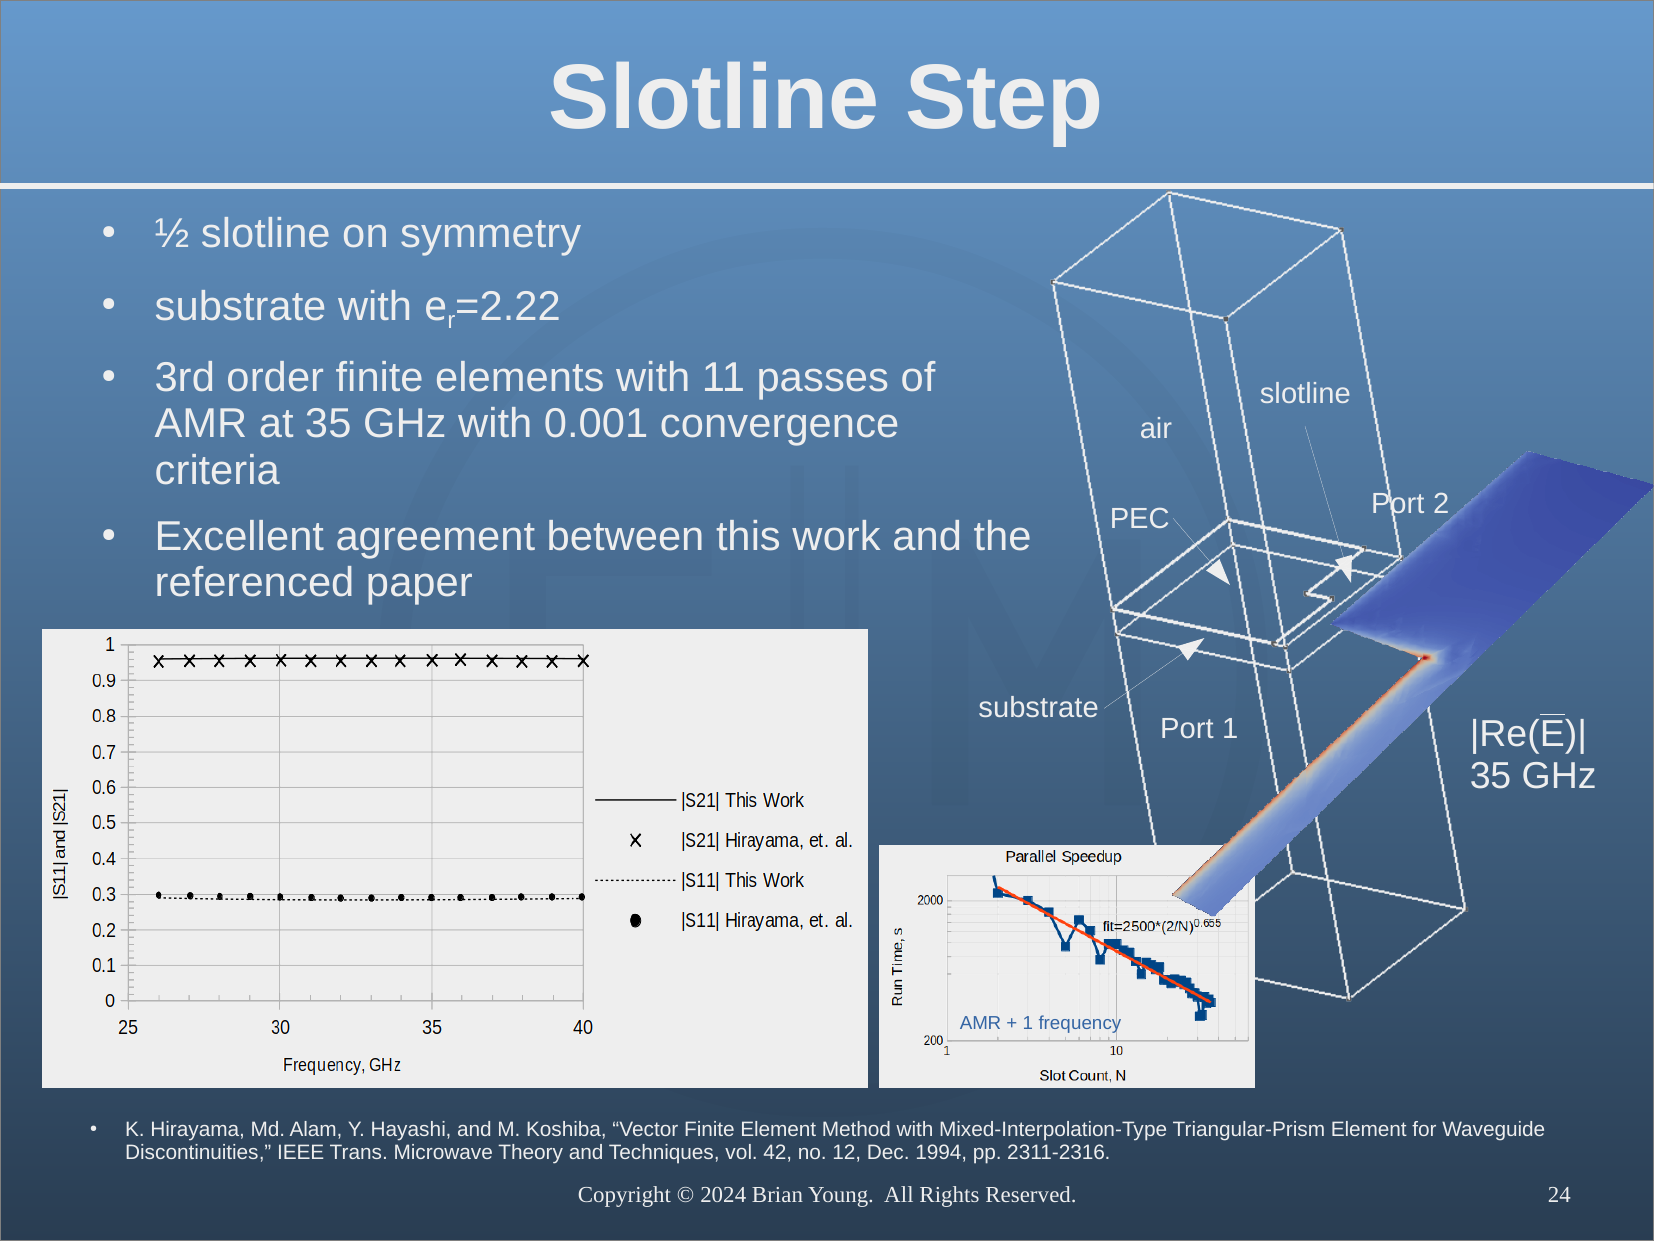

# Slotline Step
½ slotline on symmetry
substrate with er=2.22
3rd order finite elements with 11 passes of AMR at 35 GHz with 0.001 convergence criteria
Excellent agreement between this work and the referenced paper
slotline
air
Port 2
PEC
substrate
Port 1
|Re(E)|
35 GHz
refine
AMR + 1 frequency
K. Hirayama, Md. Alam, Y. Hayashi, and M. Koshiba, “Vector Finite Element Method with Mixed-Interpolation-Type Triangular-Prism Element for Waveguide Discontinuities,” IEEE Trans. Microwave Theory and Techniques, vol. 42, no. 12, Dec. 1994, pp. 2311-2316.
24